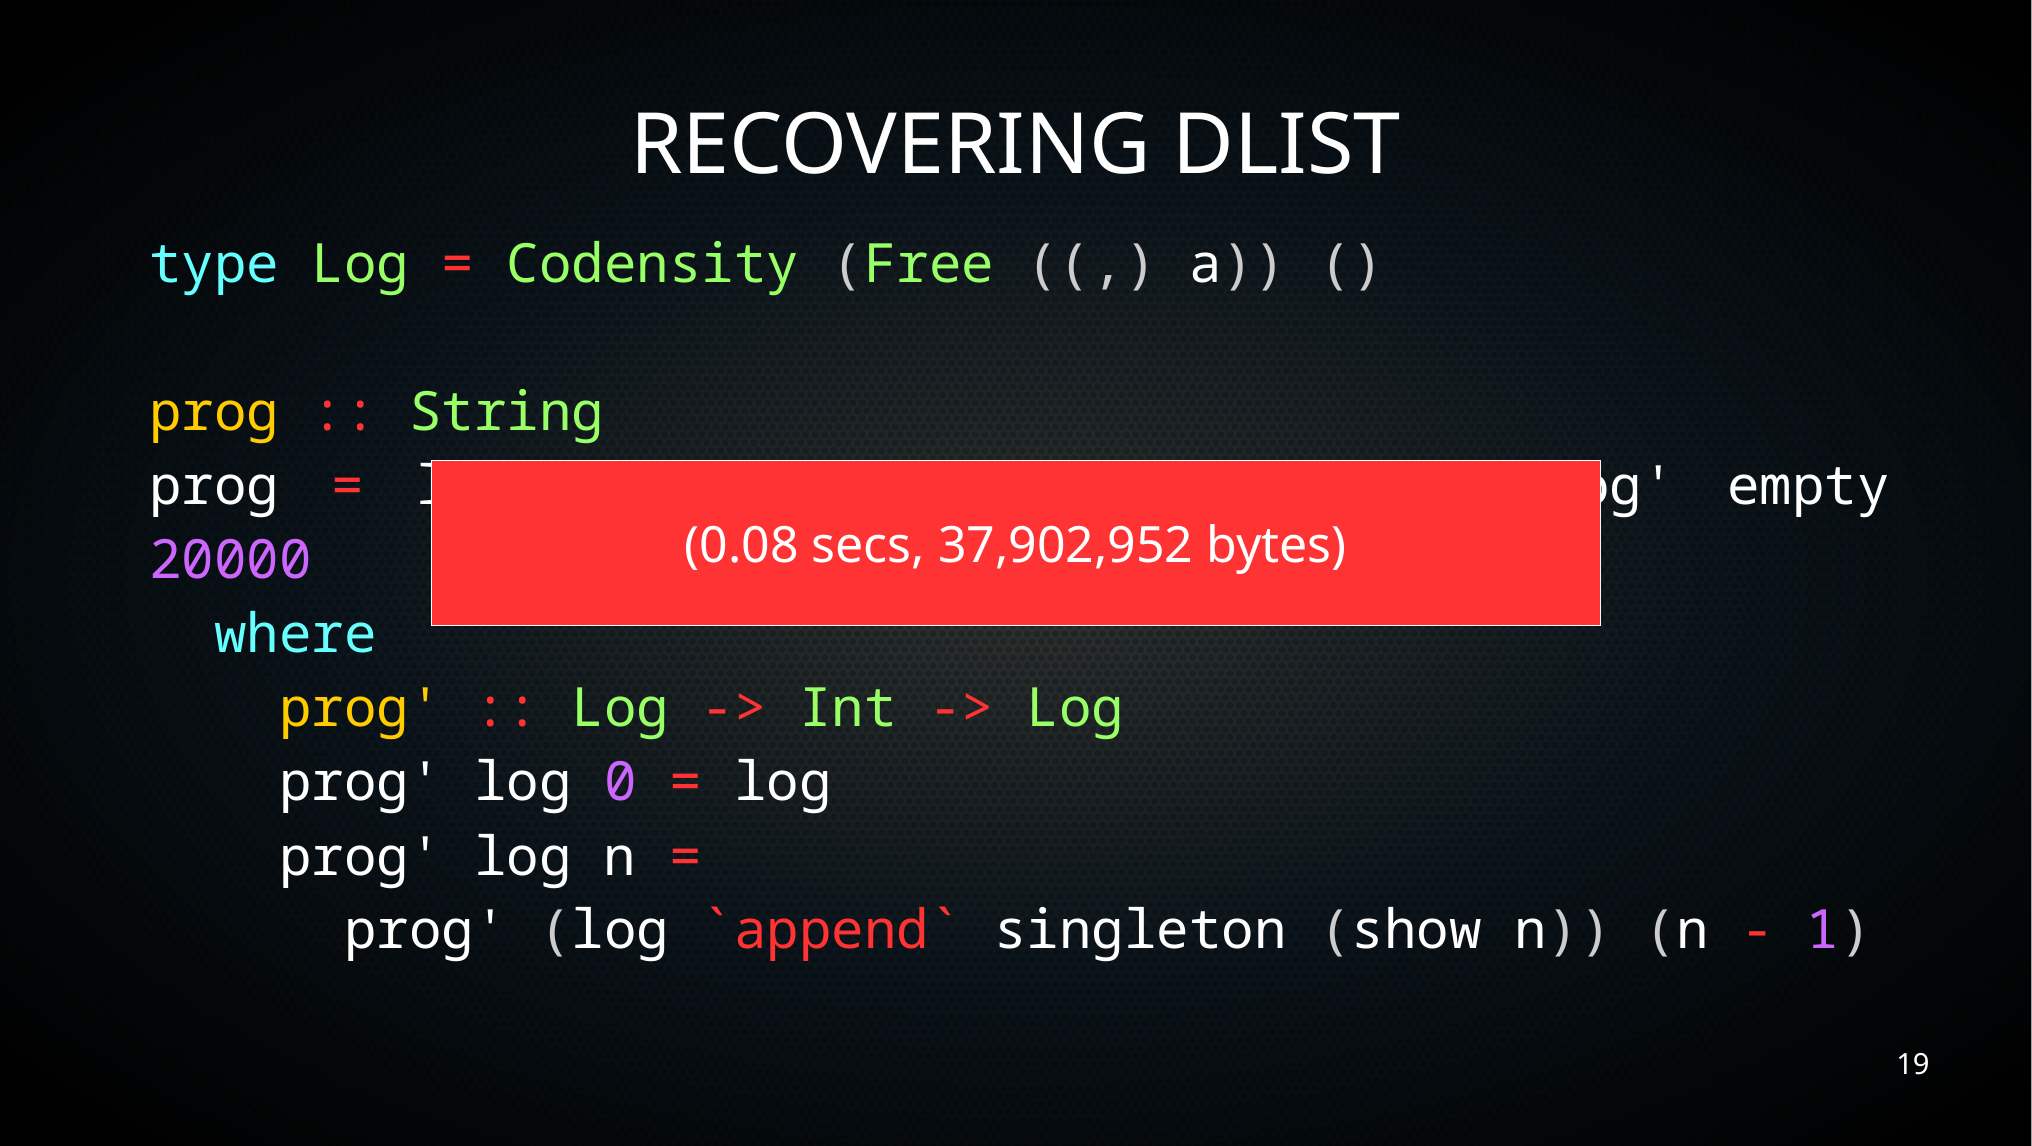

# RECOVERING DLIST
type Log = Codensity (Free ((,) a)) ()
prog :: String
prog = last . run . lowerCodensity $ prog' empty 20000
 where
 prog' :: Log -> Int -> Log
 prog' log 0 = log
 prog' log n =
 prog' (log `append` singleton (show n)) (n - 1)
(0.08 secs, 37,902,952 bytes)
19